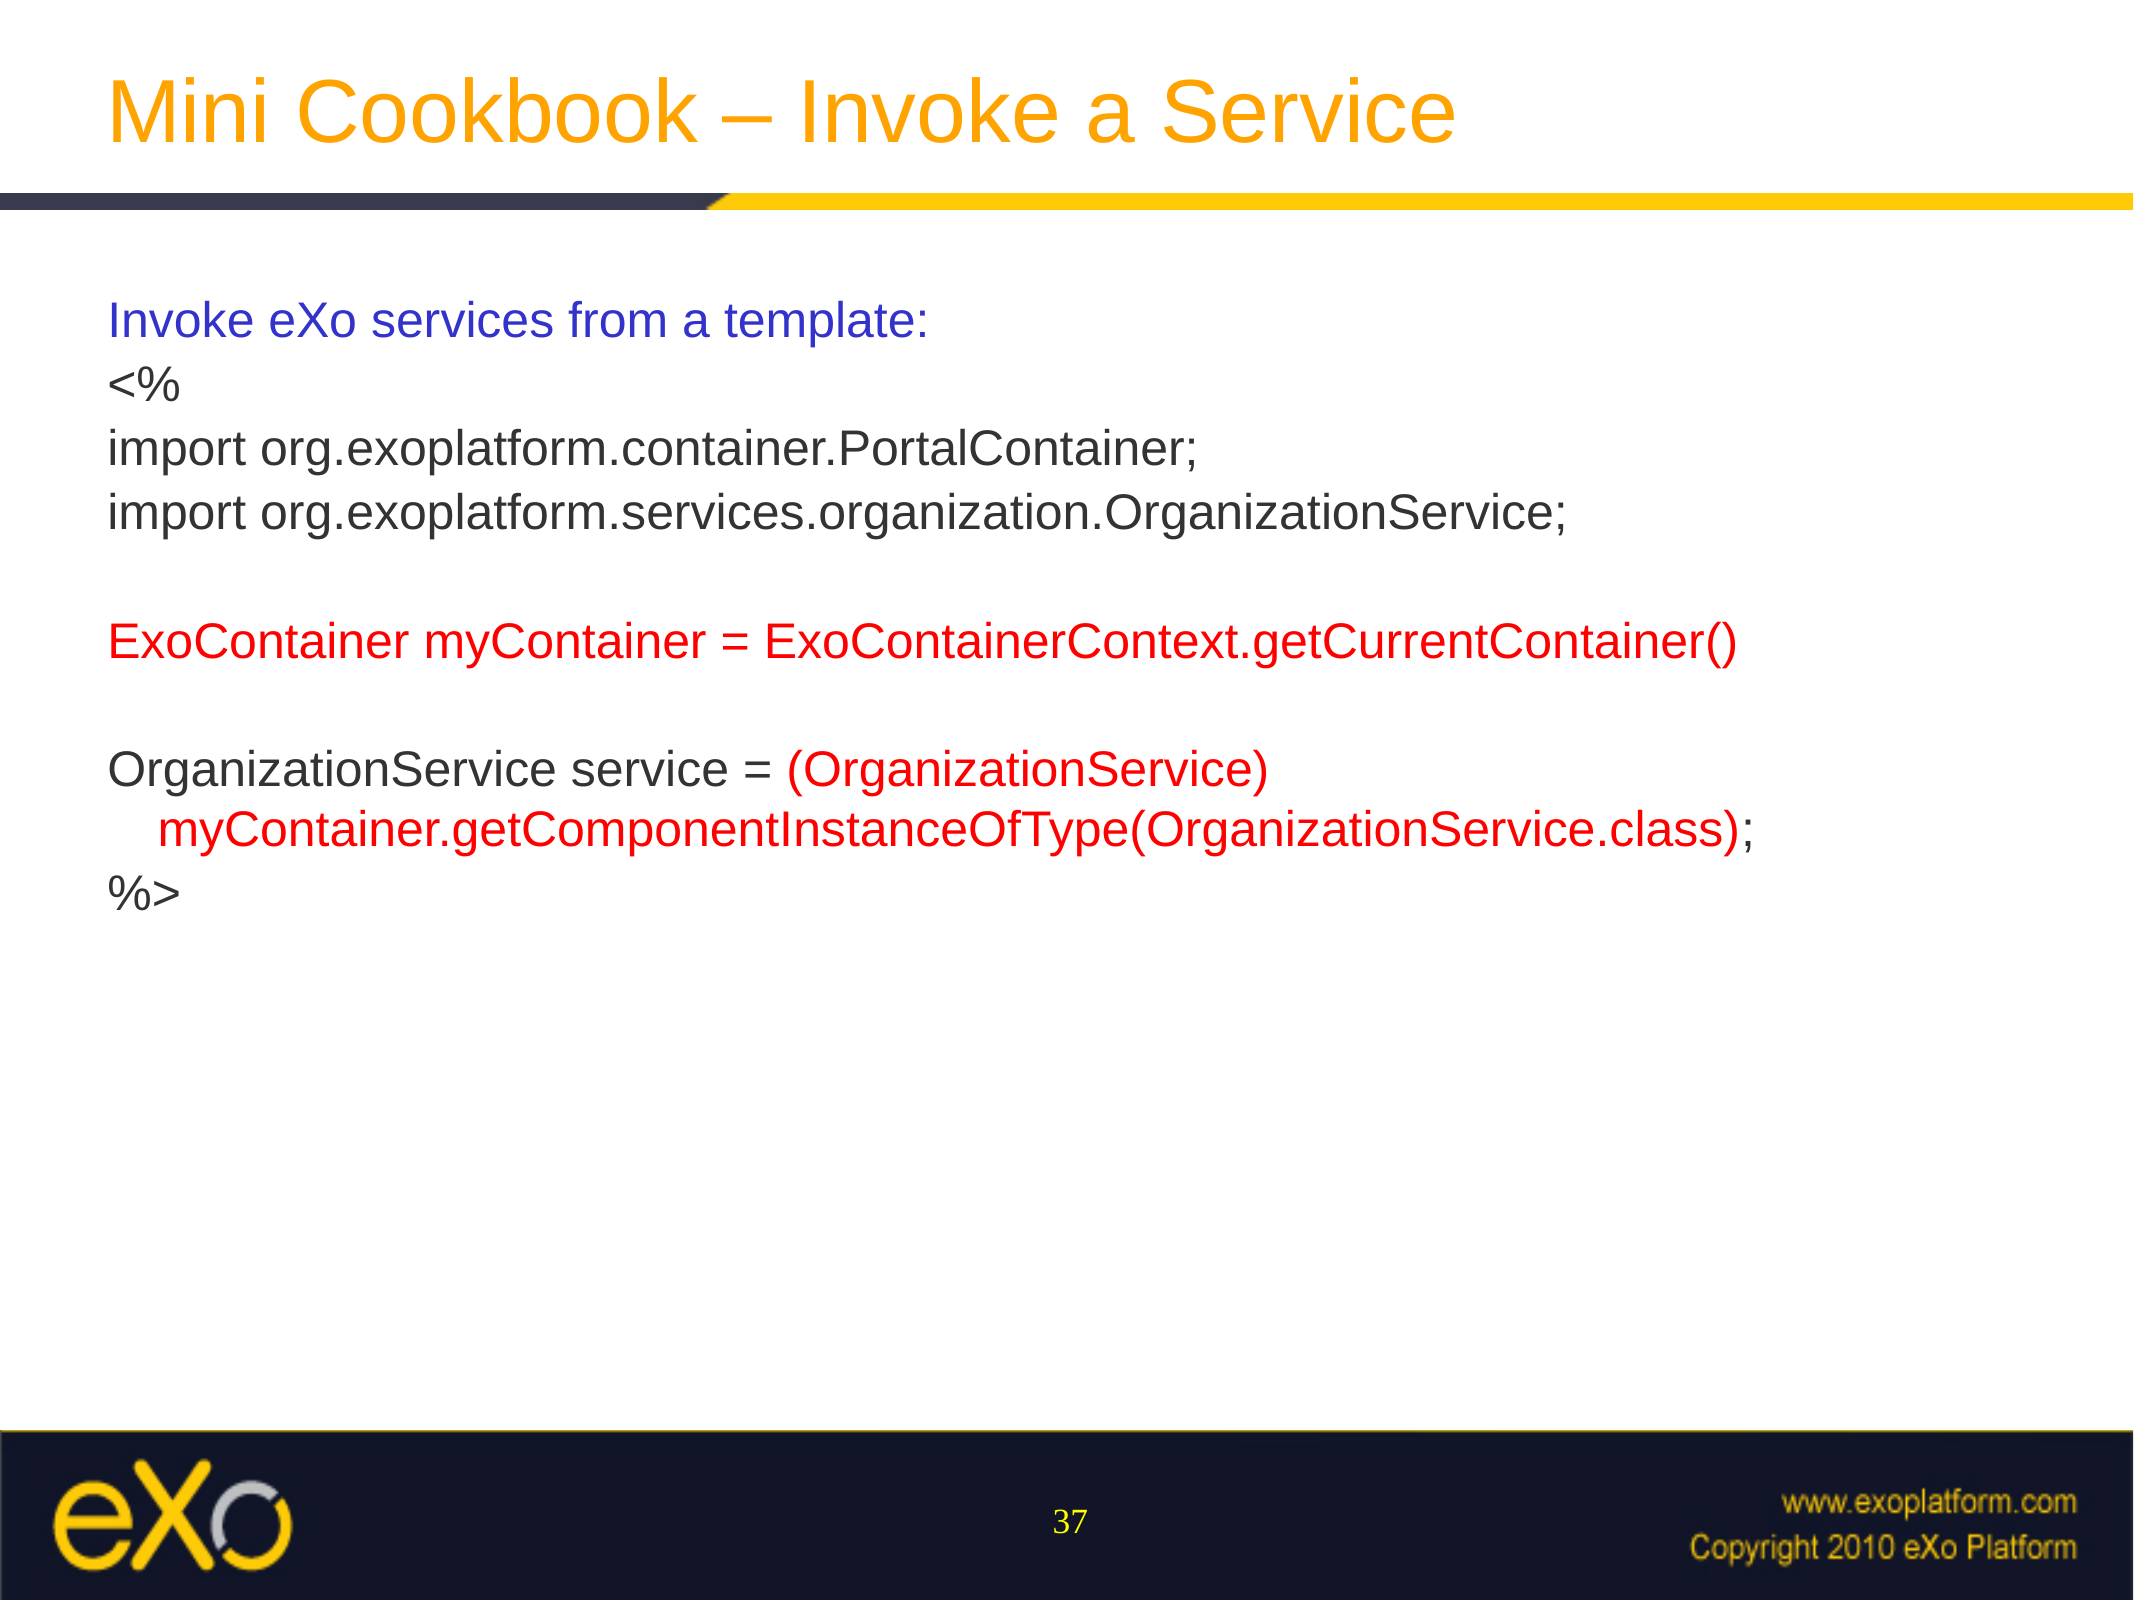

# Mini Cookbook – Invoke a Service
Invoke eXo services from a template:
<%
import org.exoplatform.container.PortalContainer;
import org.exoplatform.services.organization.OrganizationService;
ExoContainer myContainer = ExoContainerContext.getCurrentContainer()
OrganizationService service = (OrganizationService) myContainer.getComponentInstanceOfType(OrganizationService.class);
%>